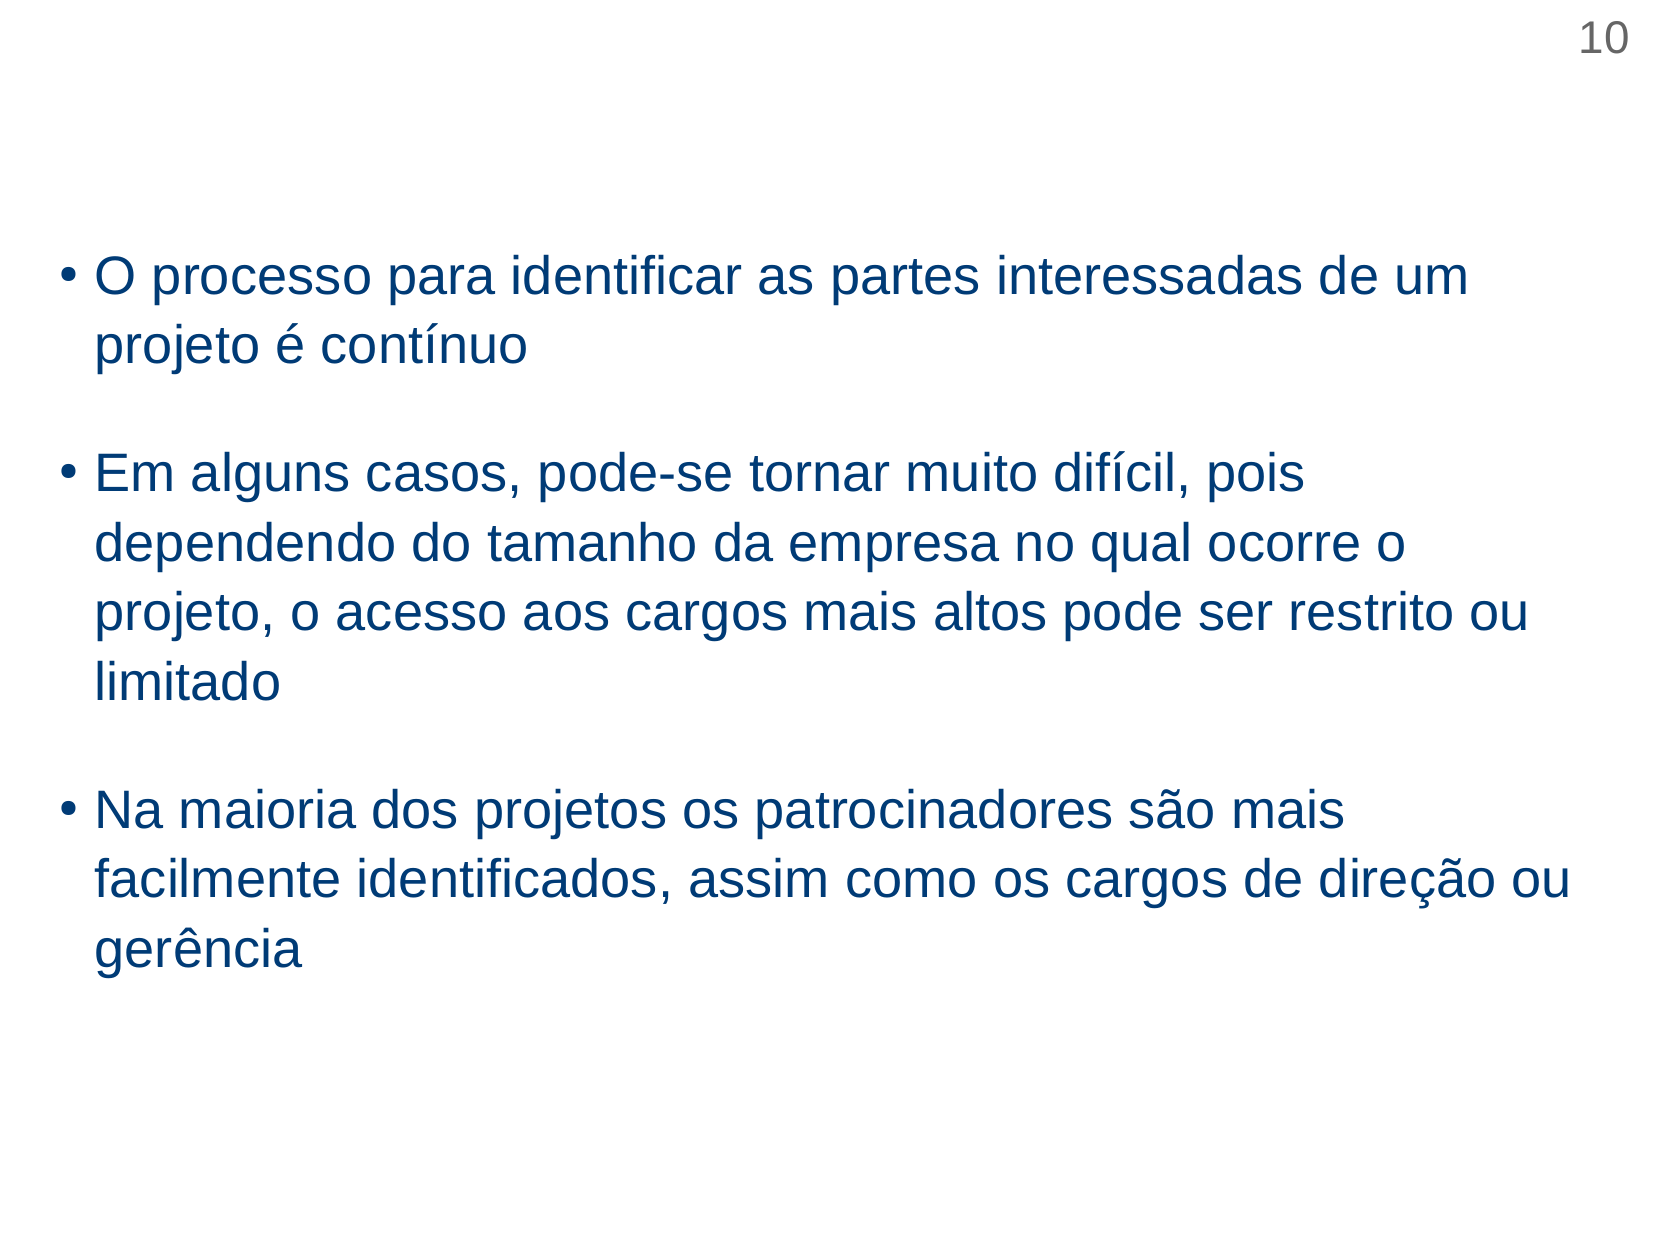

10
#
O processo para identificar as partes interessadas de um projeto é contínuo
Em alguns casos, pode-se tornar muito difícil, pois dependendo do tamanho da empresa no qual ocorre o projeto, o acesso aos cargos mais altos pode ser restrito ou limitado
Na maioria dos projetos os patrocinadores são mais facilmente identificados, assim como os cargos de direção ou gerência